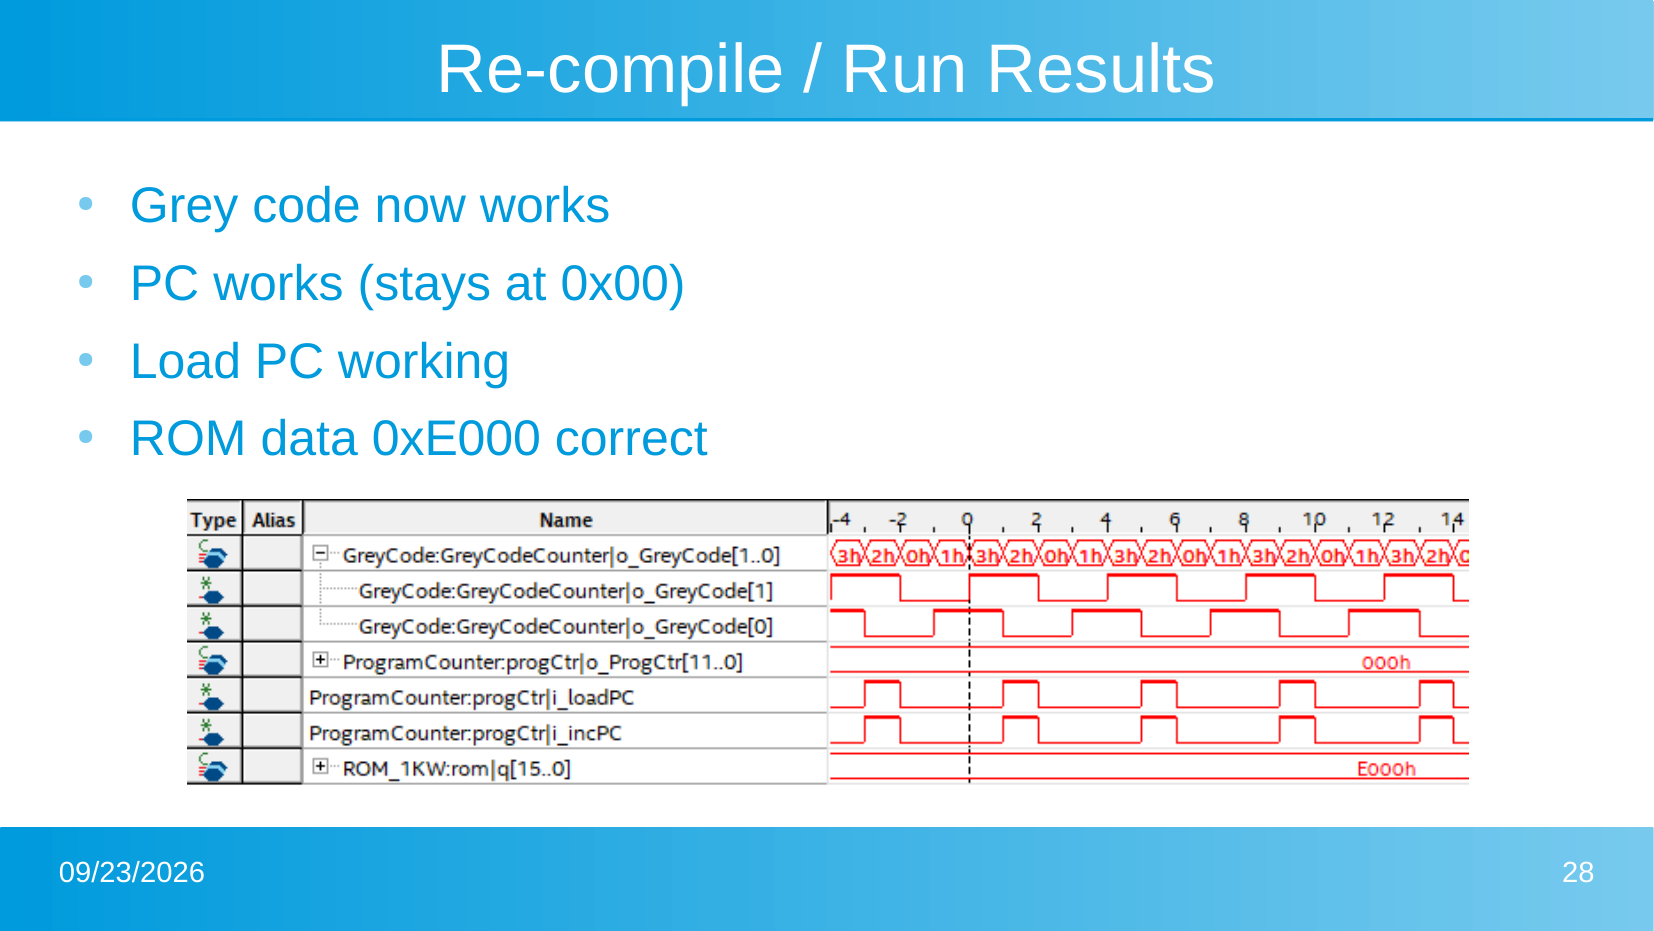

# Re-compile / Run Results
Grey code now works
PC works (stays at 0x00)
Load PC working
ROM data 0xE000 correct
28